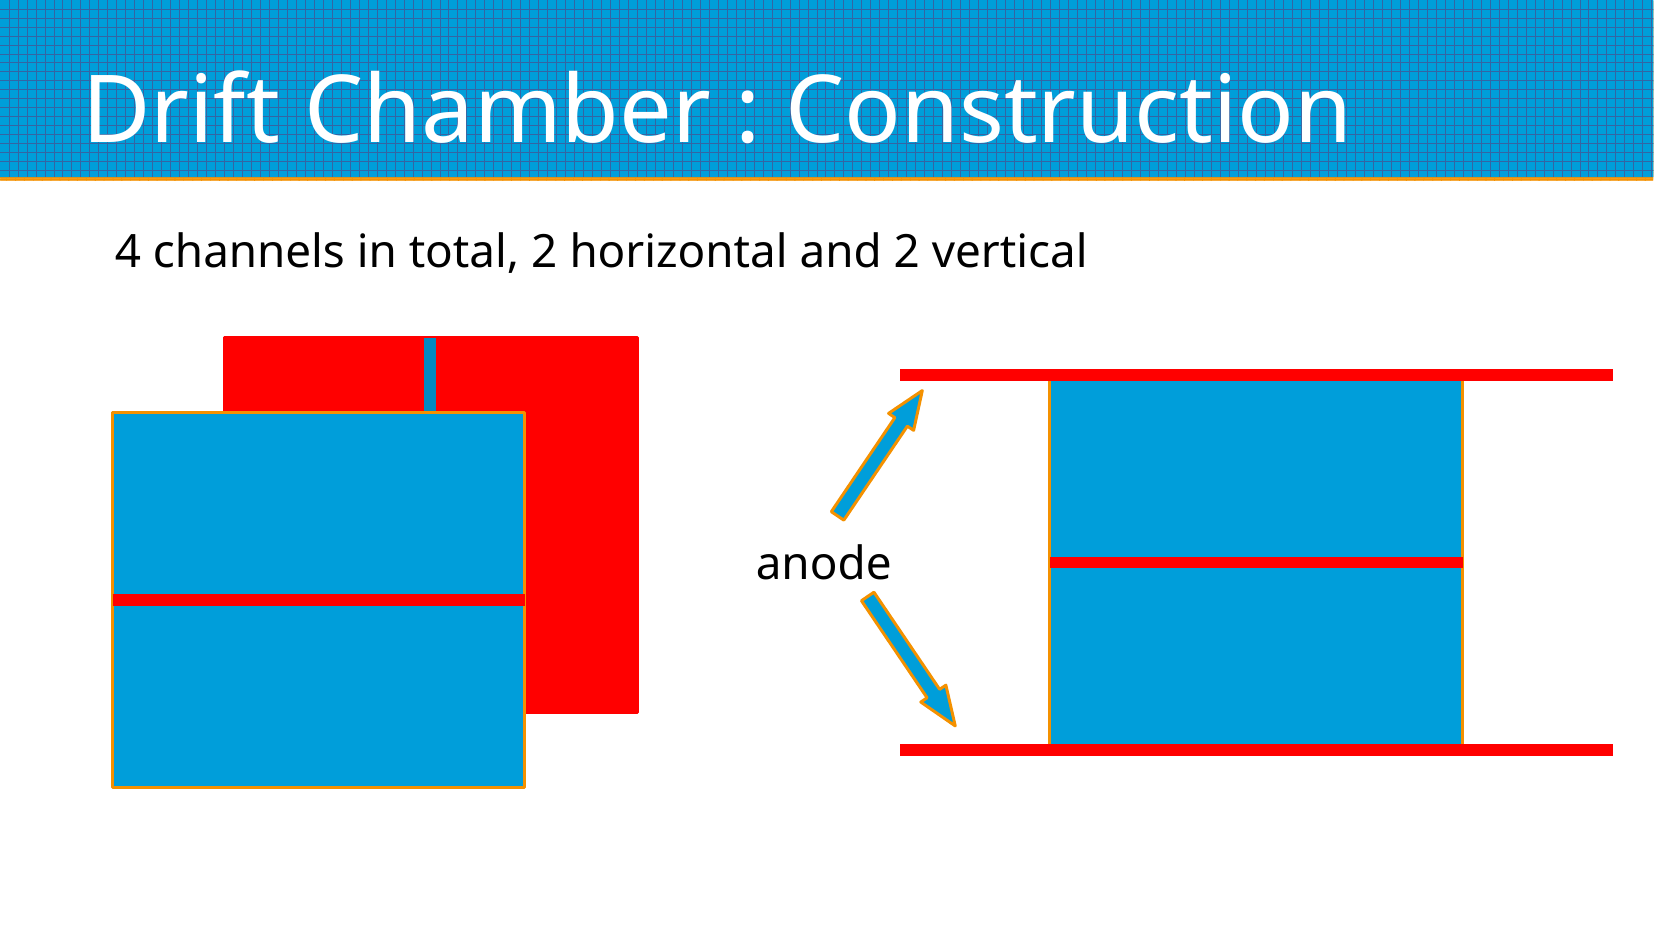

# Drift Chamber : Construction
4 channels in total, 2 horizontal and 2 vertical
anode